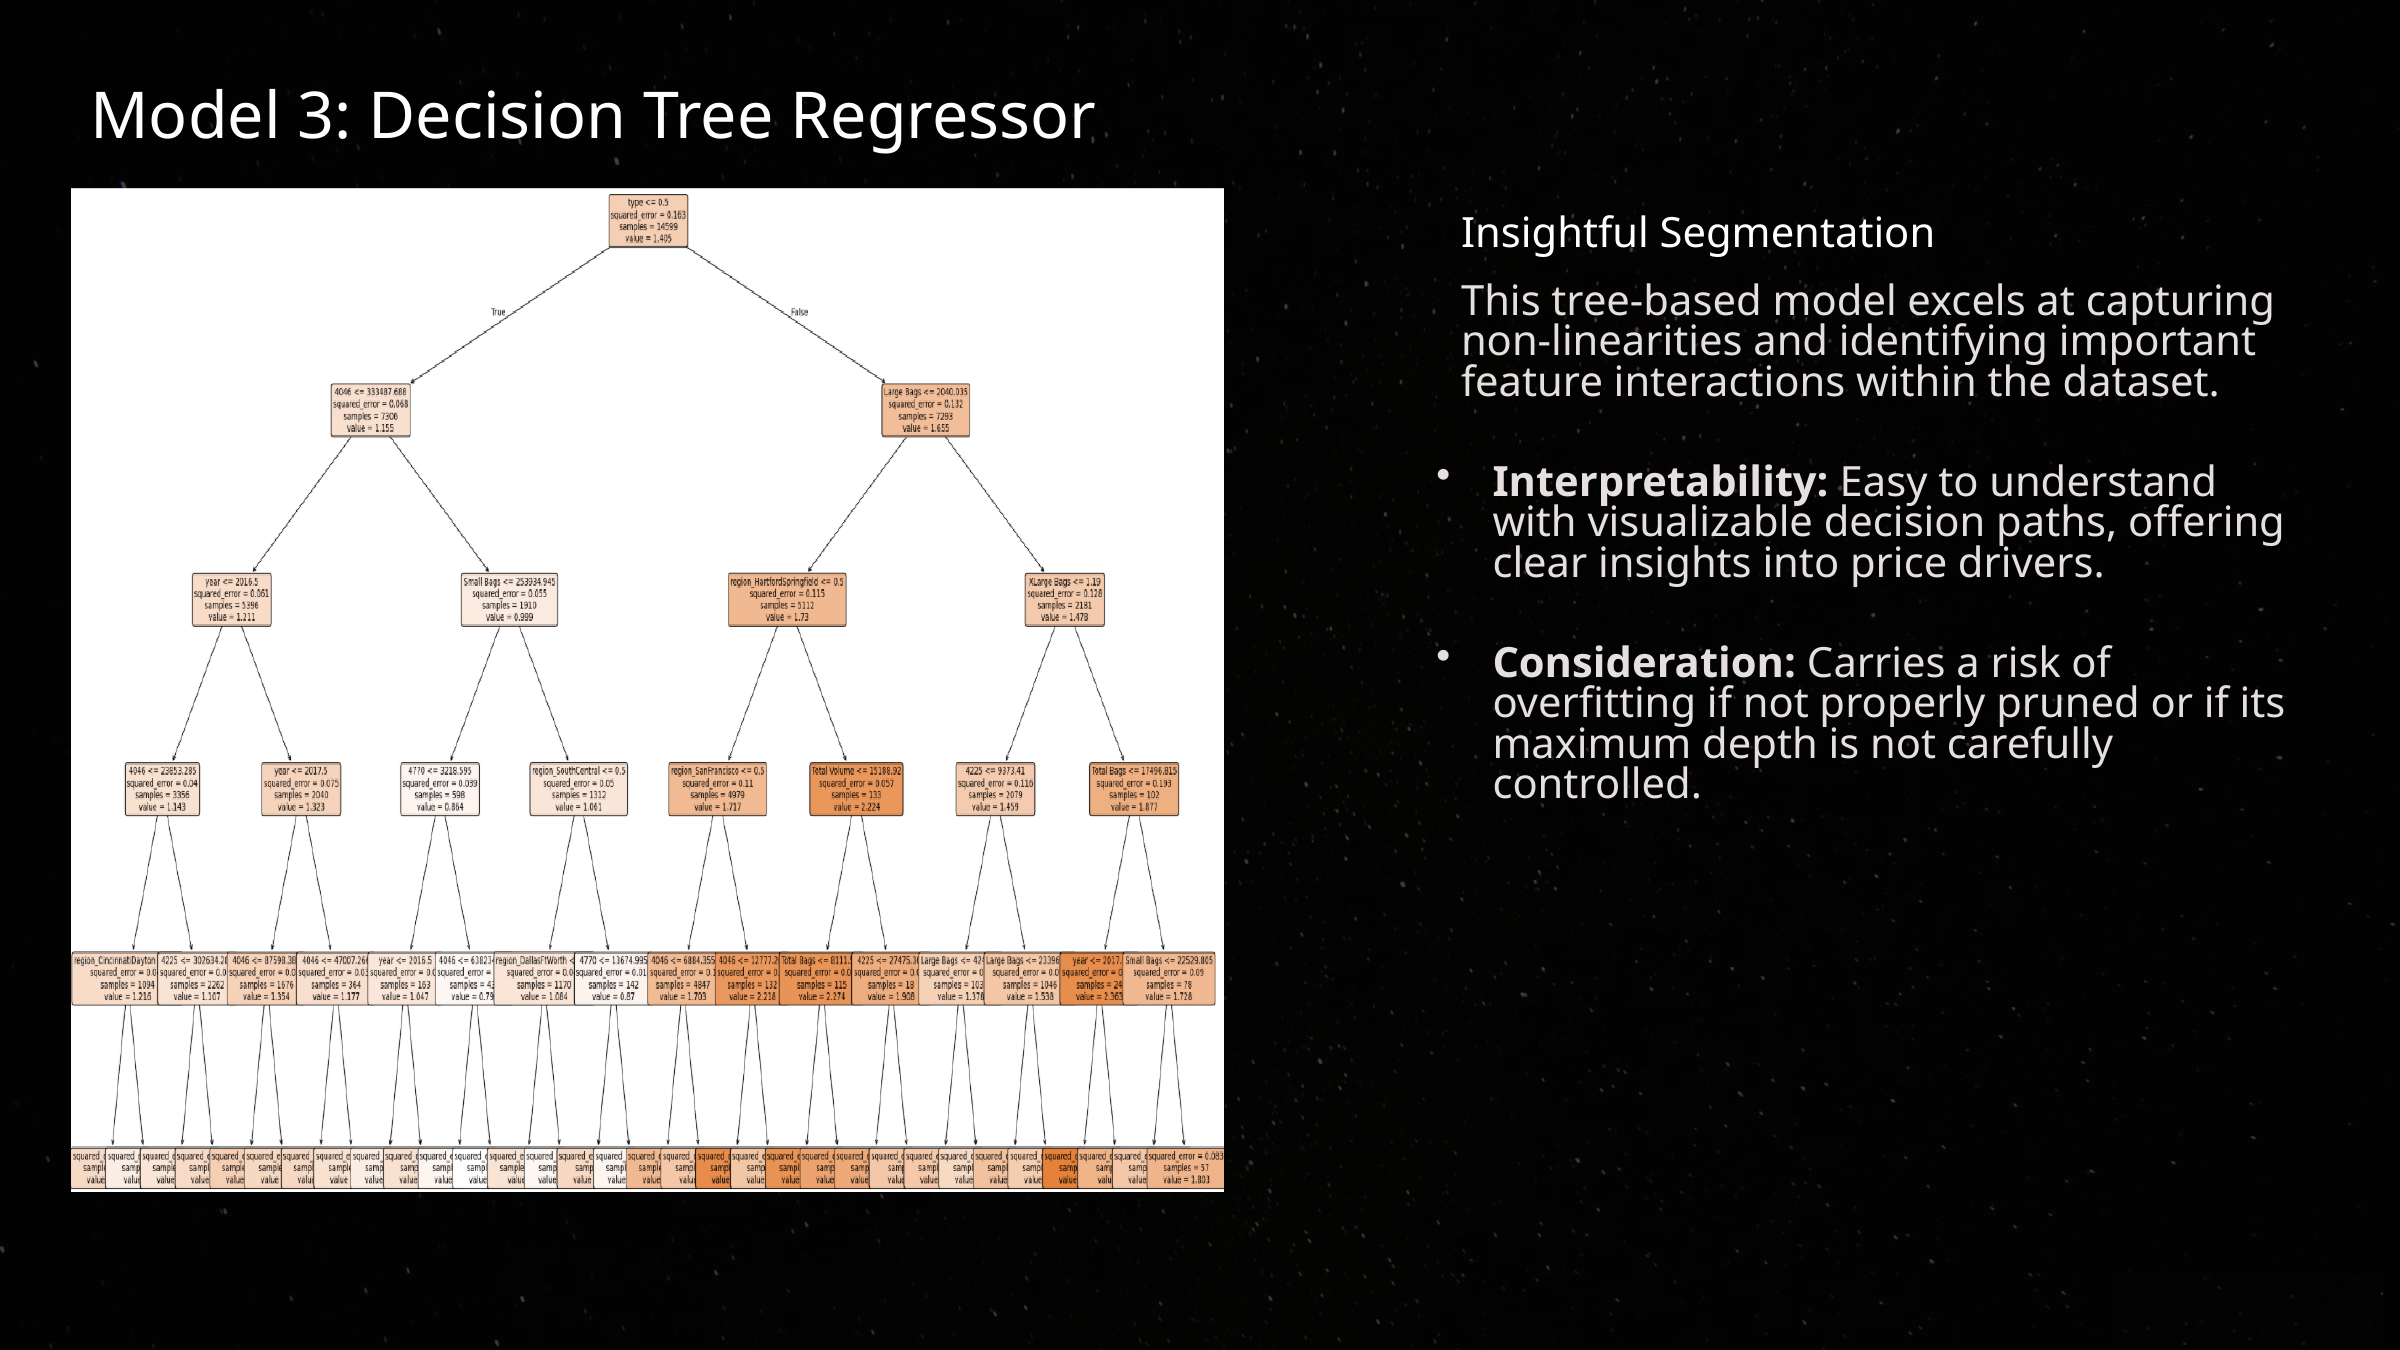

Model 3: Decision Tree Regressor
Insightful Segmentation
This tree-based model excels at capturing non-linearities and identifying important feature interactions within the dataset.
Interpretability: Easy to understand with visualizable decision paths, offering clear insights into price drivers.
Consideration: Carries a risk of overfitting if not properly pruned or if its maximum depth is not carefully controlled.